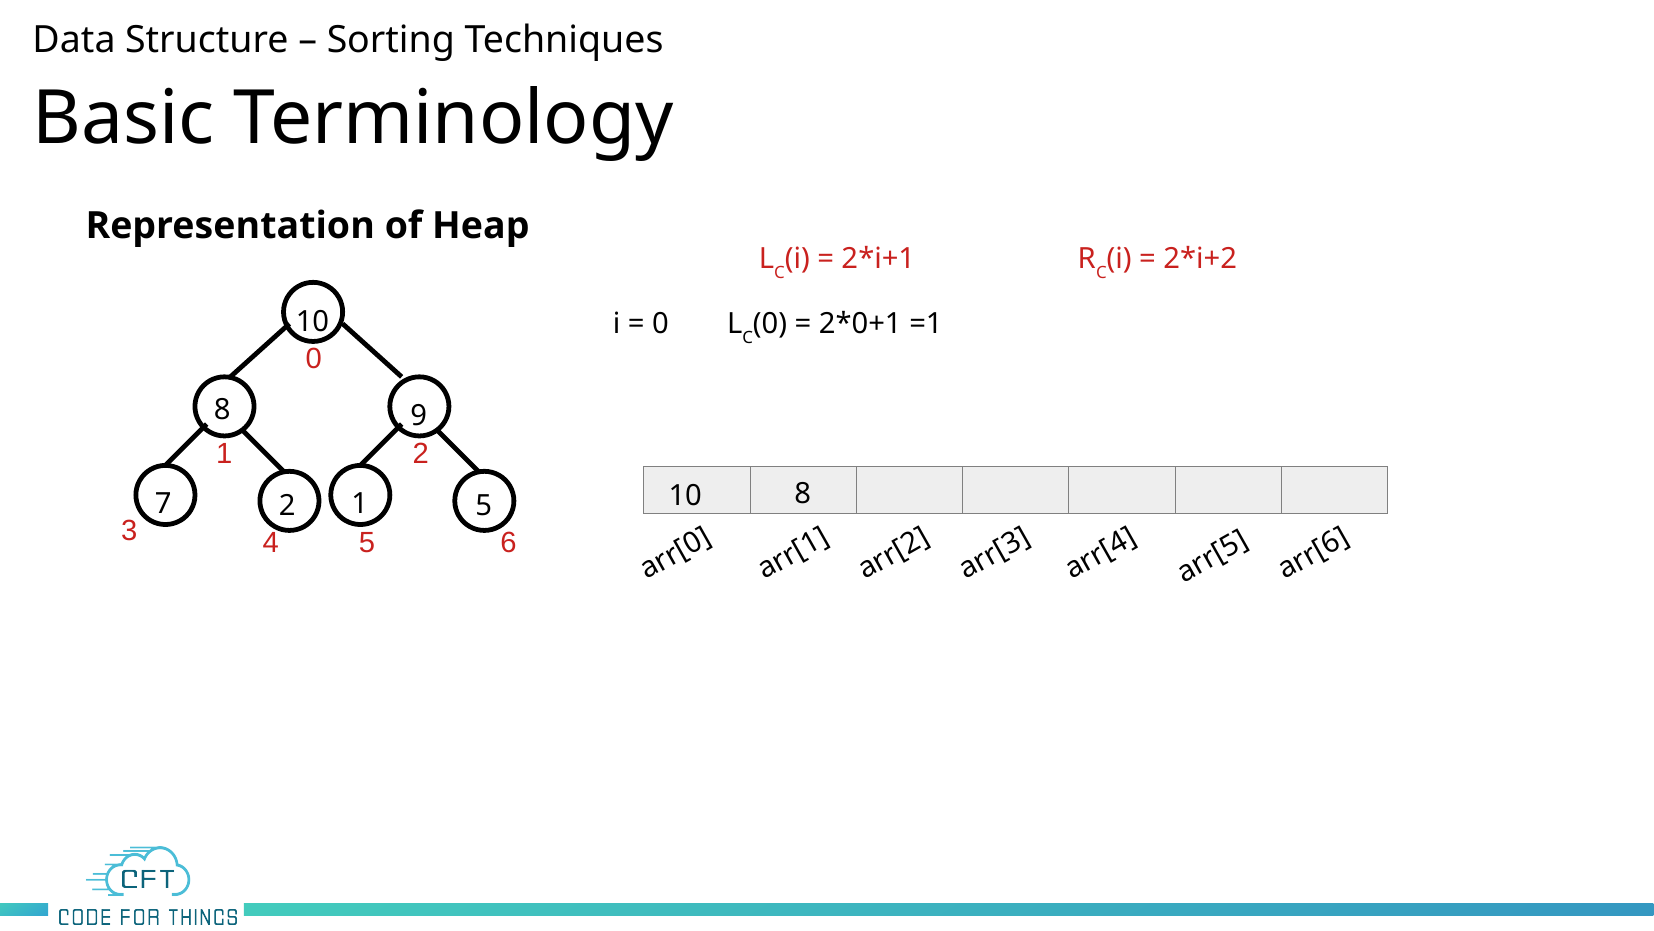

# Data Structure – Sorting Techniques Basic Terminology
Representation of Heap
LC(i) = 2*i+1
RC(i) = 2*i+2
10
8
9
7
1
2
5
0
1
2
3
4
5
6
 i = 0
LC(0) = 2*0+1 =1
8
arr[0]
arr[1]
arr[2]
arr[3]
arr[4]
arr[6]
arr[5]
10